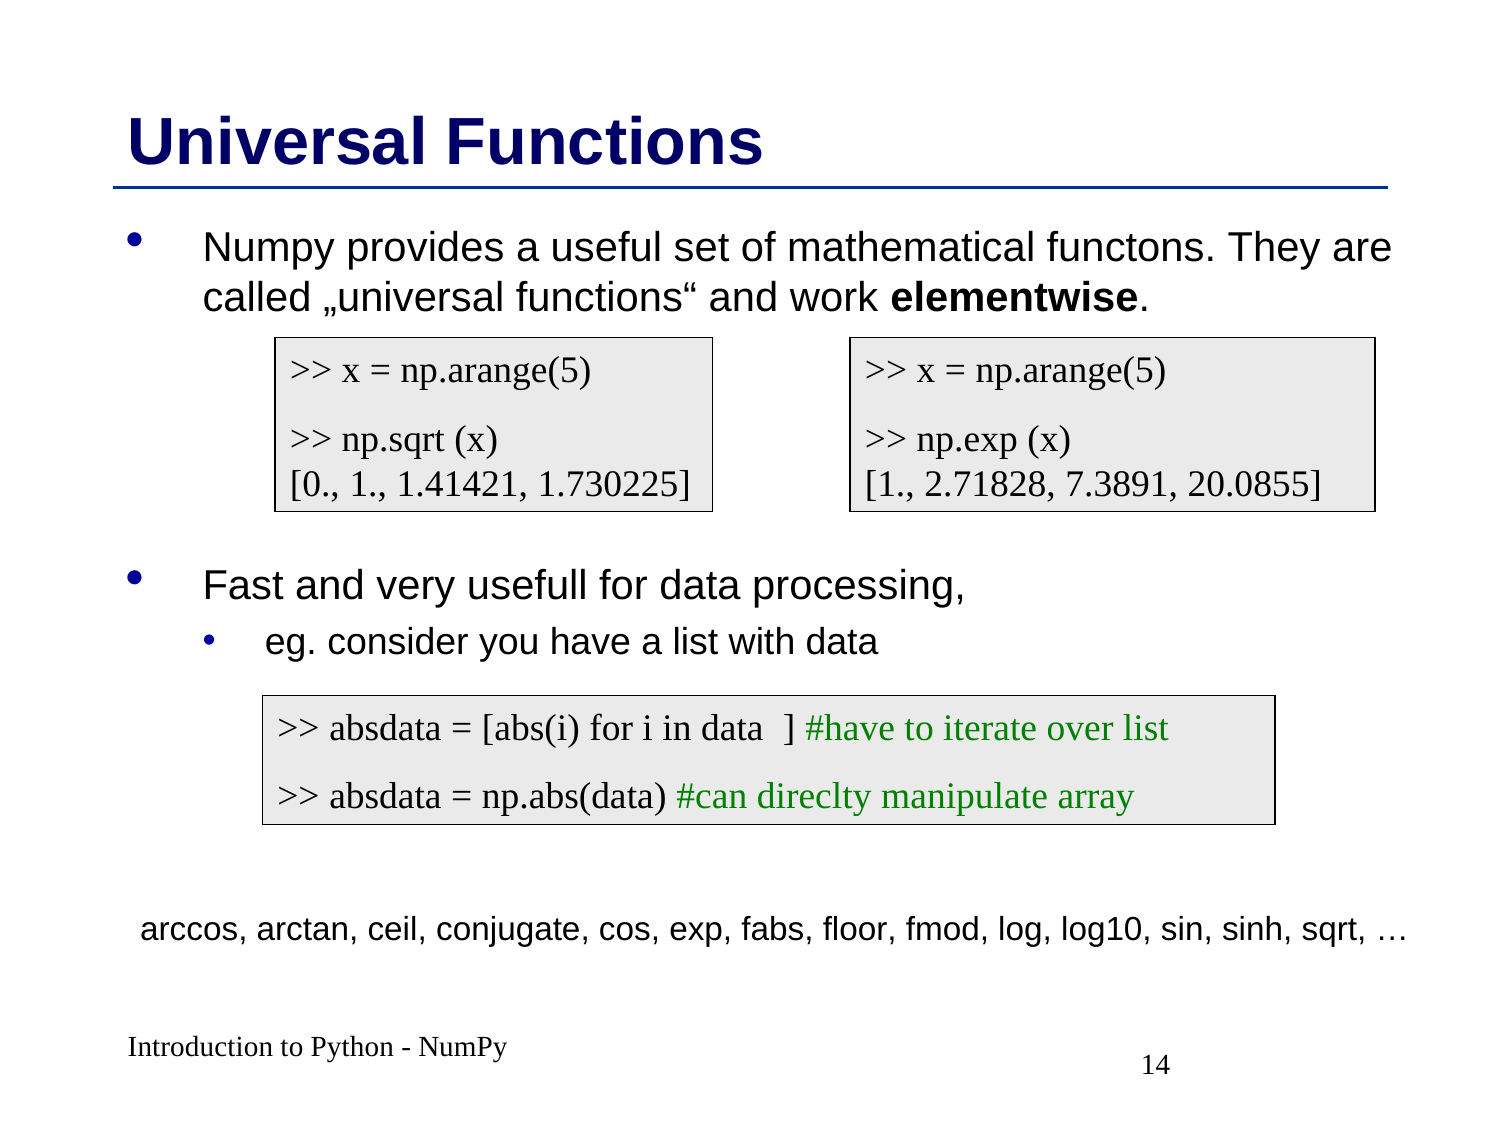

# Universal Functions
Numpy provides a useful set of mathematical functons. They are called „universal functions“ and work elementwise.
>> x = np.arange(5)
>> np.sqrt (x)
[0., 1., 1.41421, 1.730225]
>> x = np.arange(5)
>> np.exp (x)
[1., 2.71828, 7.3891, 20.0855]
Fast and very usefull for data processing,
eg. consider you have a list with data
>> absdata = [abs(i) for i in data ] #have to iterate over list
>> absdata = np.abs(data) #can direclty manipulate array
arccos, arctan, ceil, conjugate, cos, exp, fabs, floor, fmod, log, log10, sin, sinh, sqrt, …
Introduction to Python - NumPy